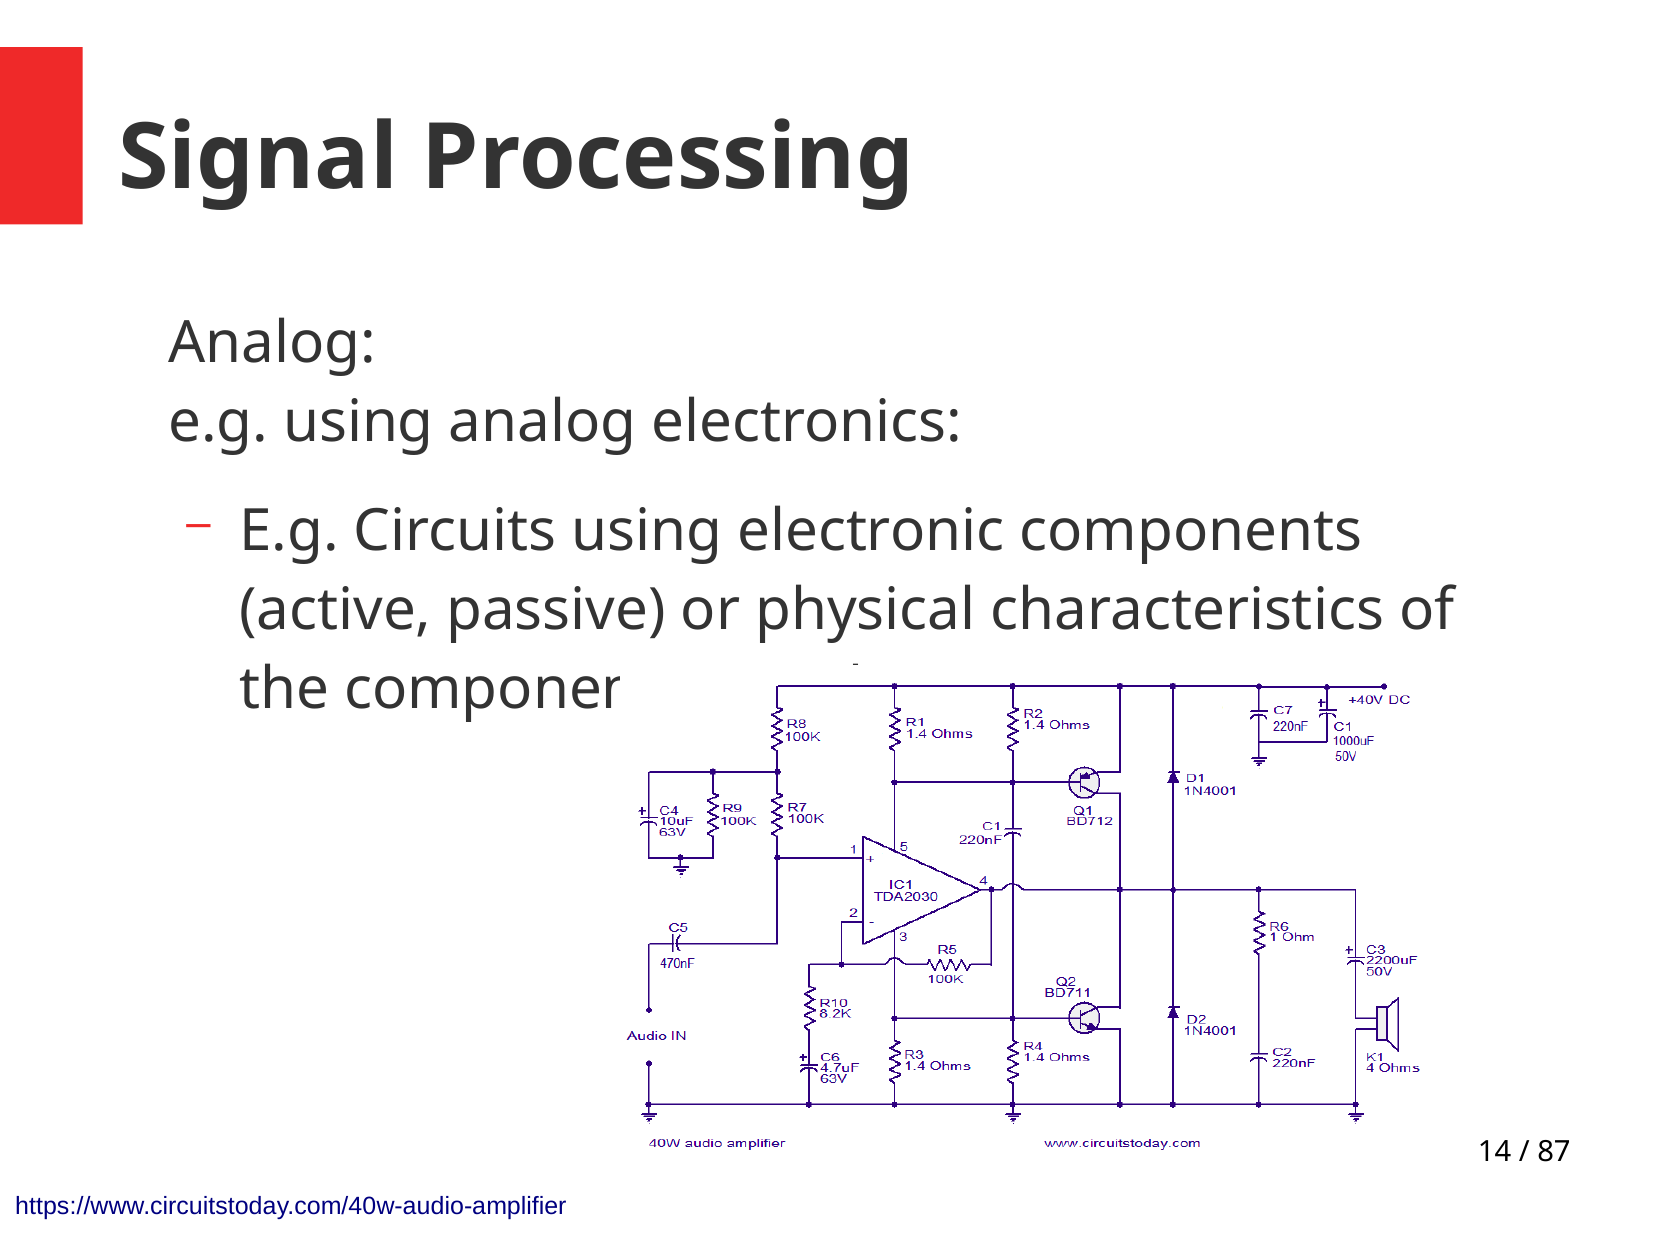

# Signal Processing
Analog:
e.g. using analog electronics:
E.g. Circuits using electronic components (active, passive) or physical characteristics of the components (speaker, PCB trace, …)
14
https://www.circuitstoday.com/40w-audio-amplifier